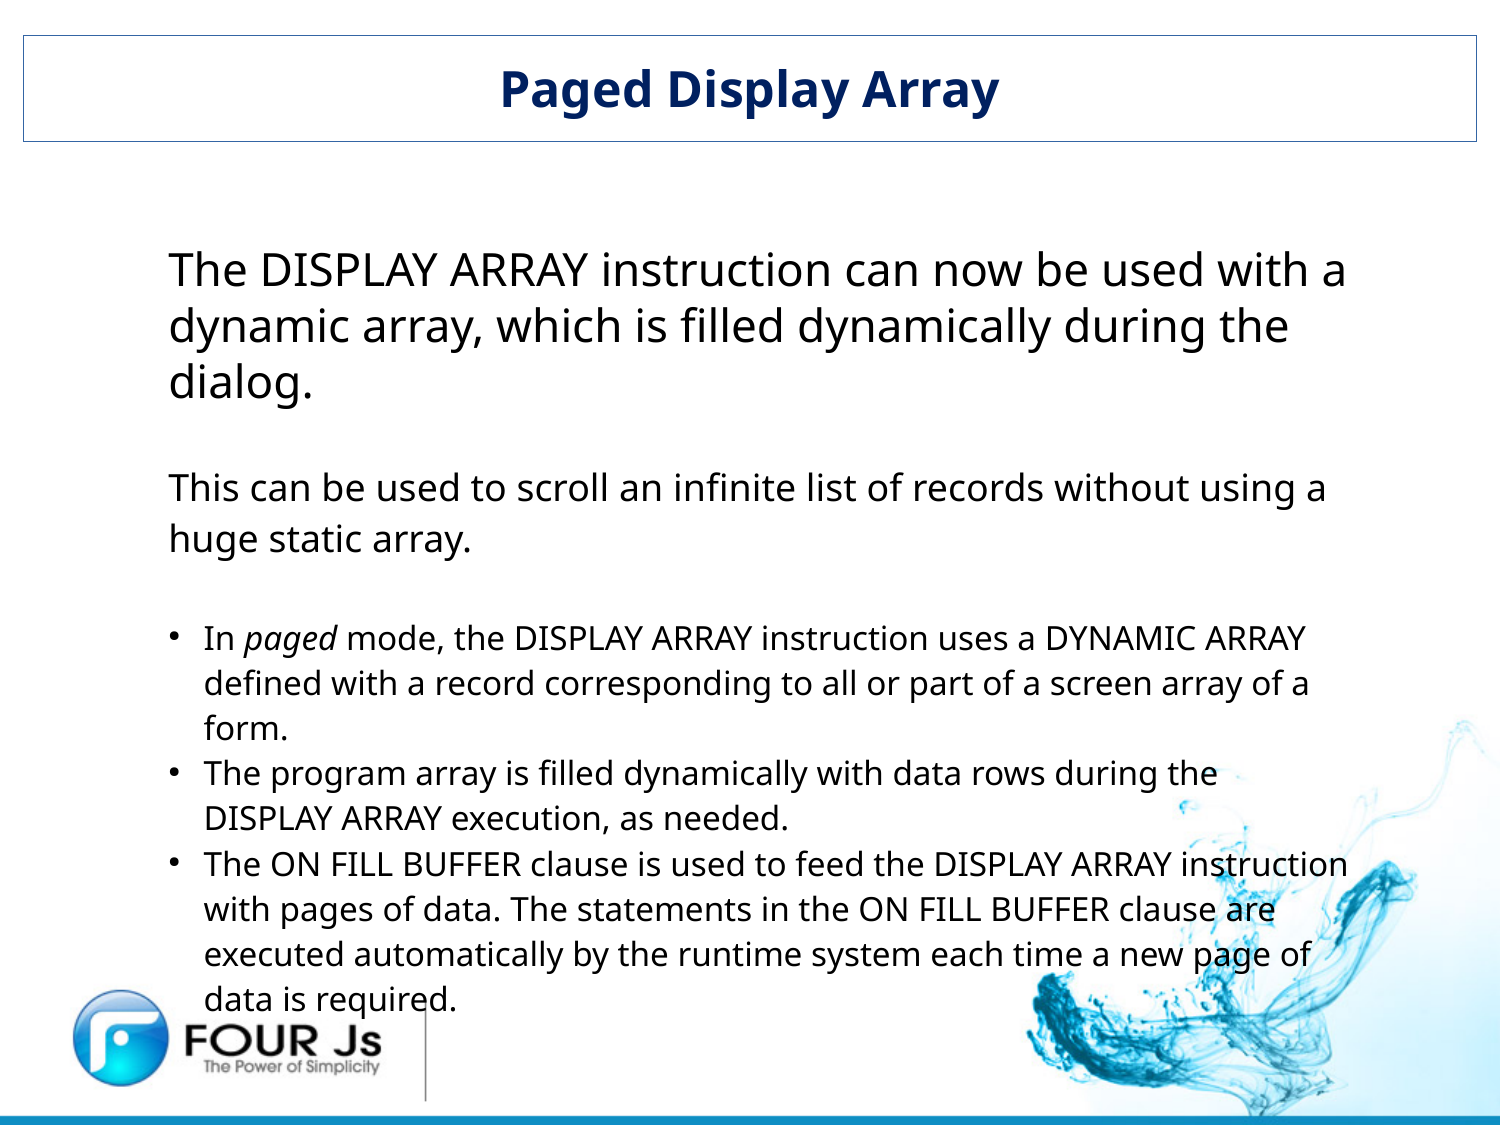

# Paged Display Array
The DISPLAY ARRAY instruction can now be used with a dynamic array, which is filled dynamically during the dialog.
This can be used to scroll an infinite list of records without using a huge static array.
In paged mode, the DISPLAY ARRAY instruction uses a DYNAMIC ARRAY defined with a record corresponding to all or part of a screen array of a form.
The program array is filled dynamically with data rows during the DISPLAY ARRAY execution, as needed.
The ON FILL BUFFER clause is used to feed the DISPLAY ARRAY instruction with pages of data. The statements in the ON FILL BUFFER clause are executed automatically by the runtime system each time a new page of data is required.